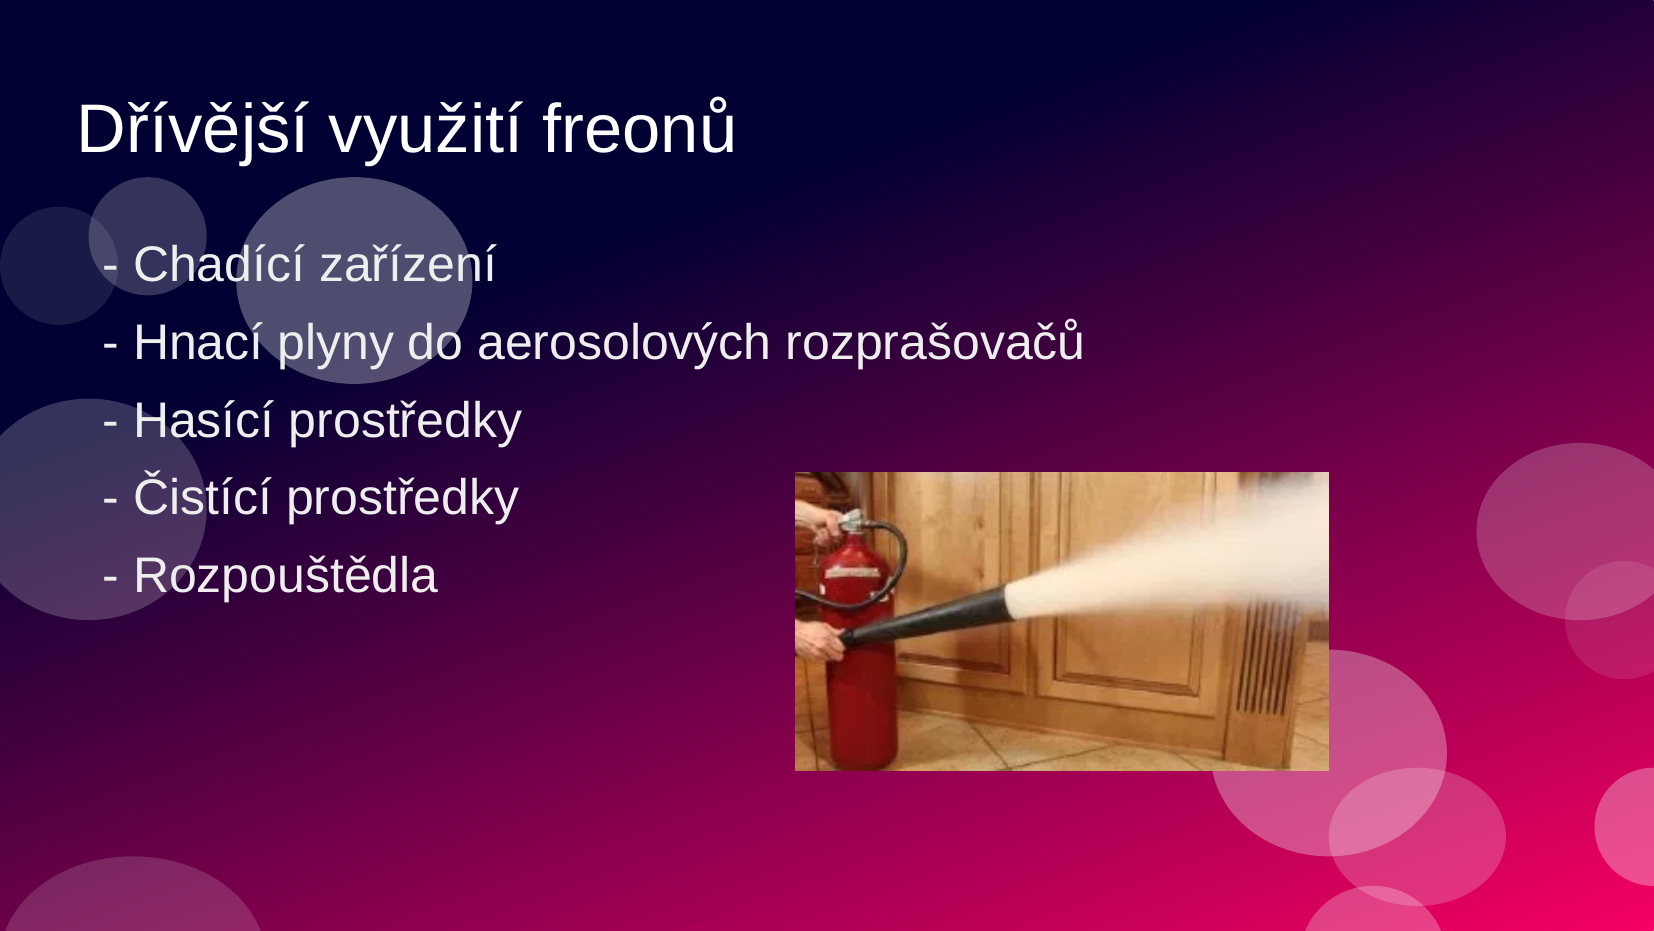

# Dřívější využití freonů
 - Chadící zařízení
 - Hnací plyny do aerosolových rozprašovačů
 - Hasící prostředky
 - Čistící prostředky
 - Rozpouštědla